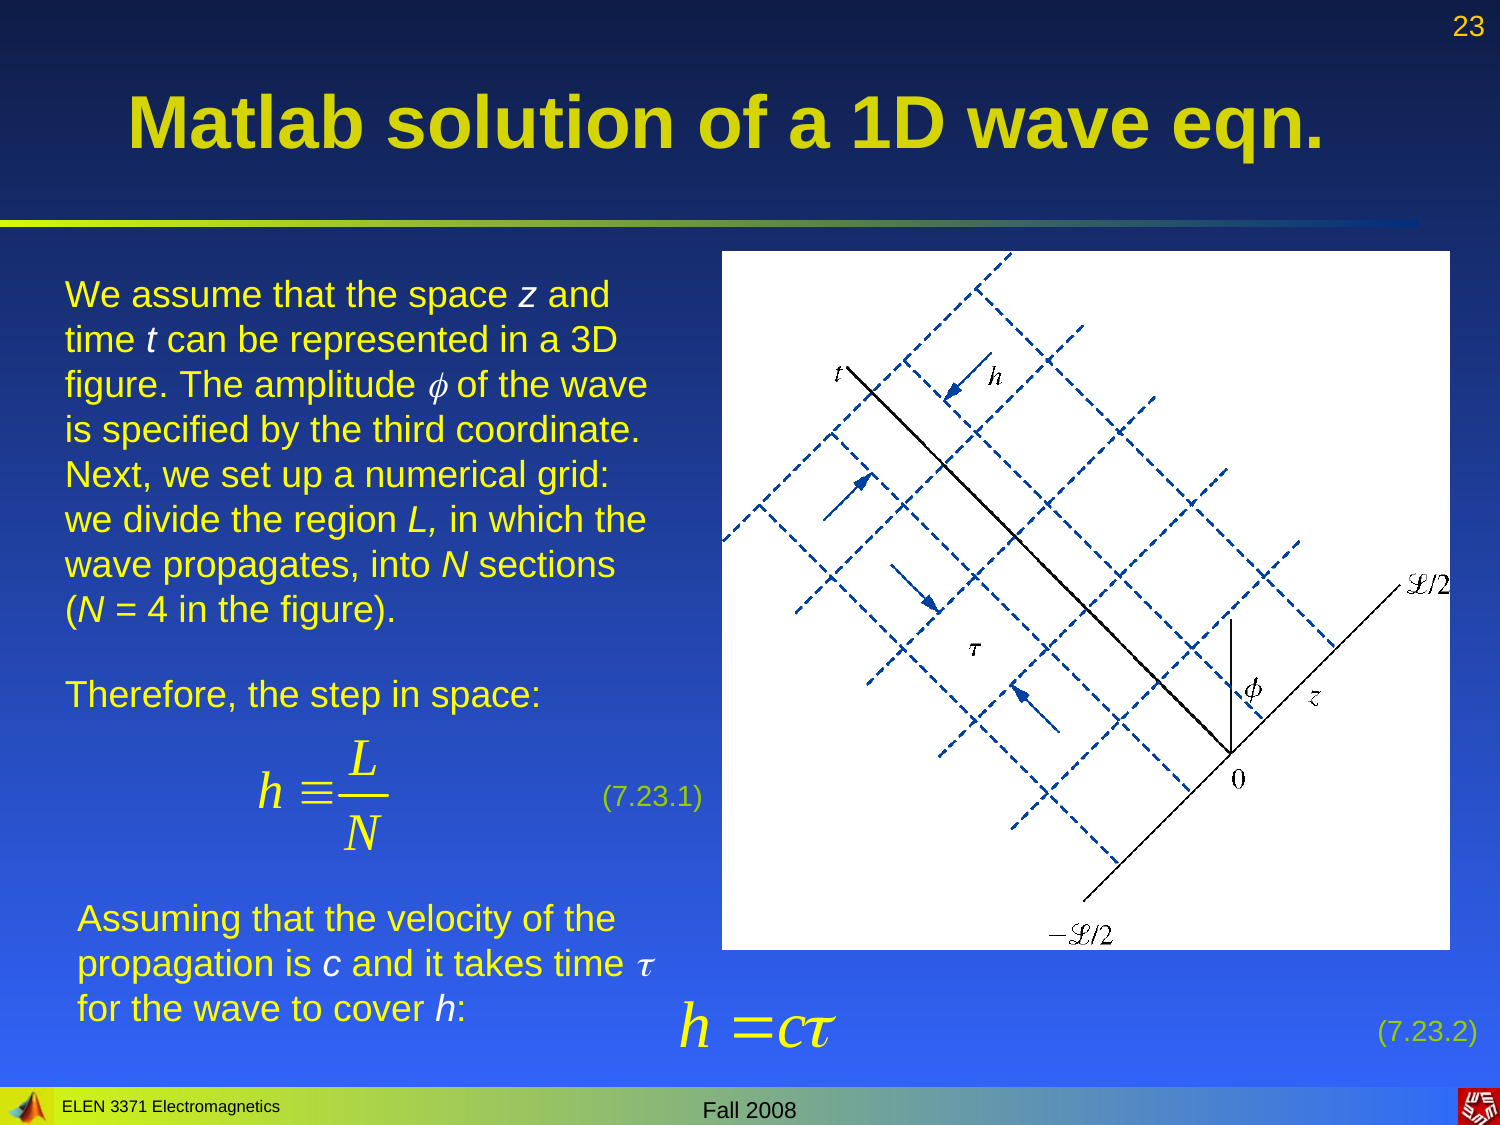

# Matlab solution of a 1D wave eqn.
We assume that the space z and time t can be represented in a 3D figure. The amplitude  of the wave is specified by the third coordinate.
Next, we set up a numerical grid: we divide the region L, in which the wave propagates, into N sections (N = 4 in the figure).
Therefore, the step in space:
(7.23.1)
Assuming that the velocity of the propagation is c and it takes time  for the wave to cover h:
(7.23.2)